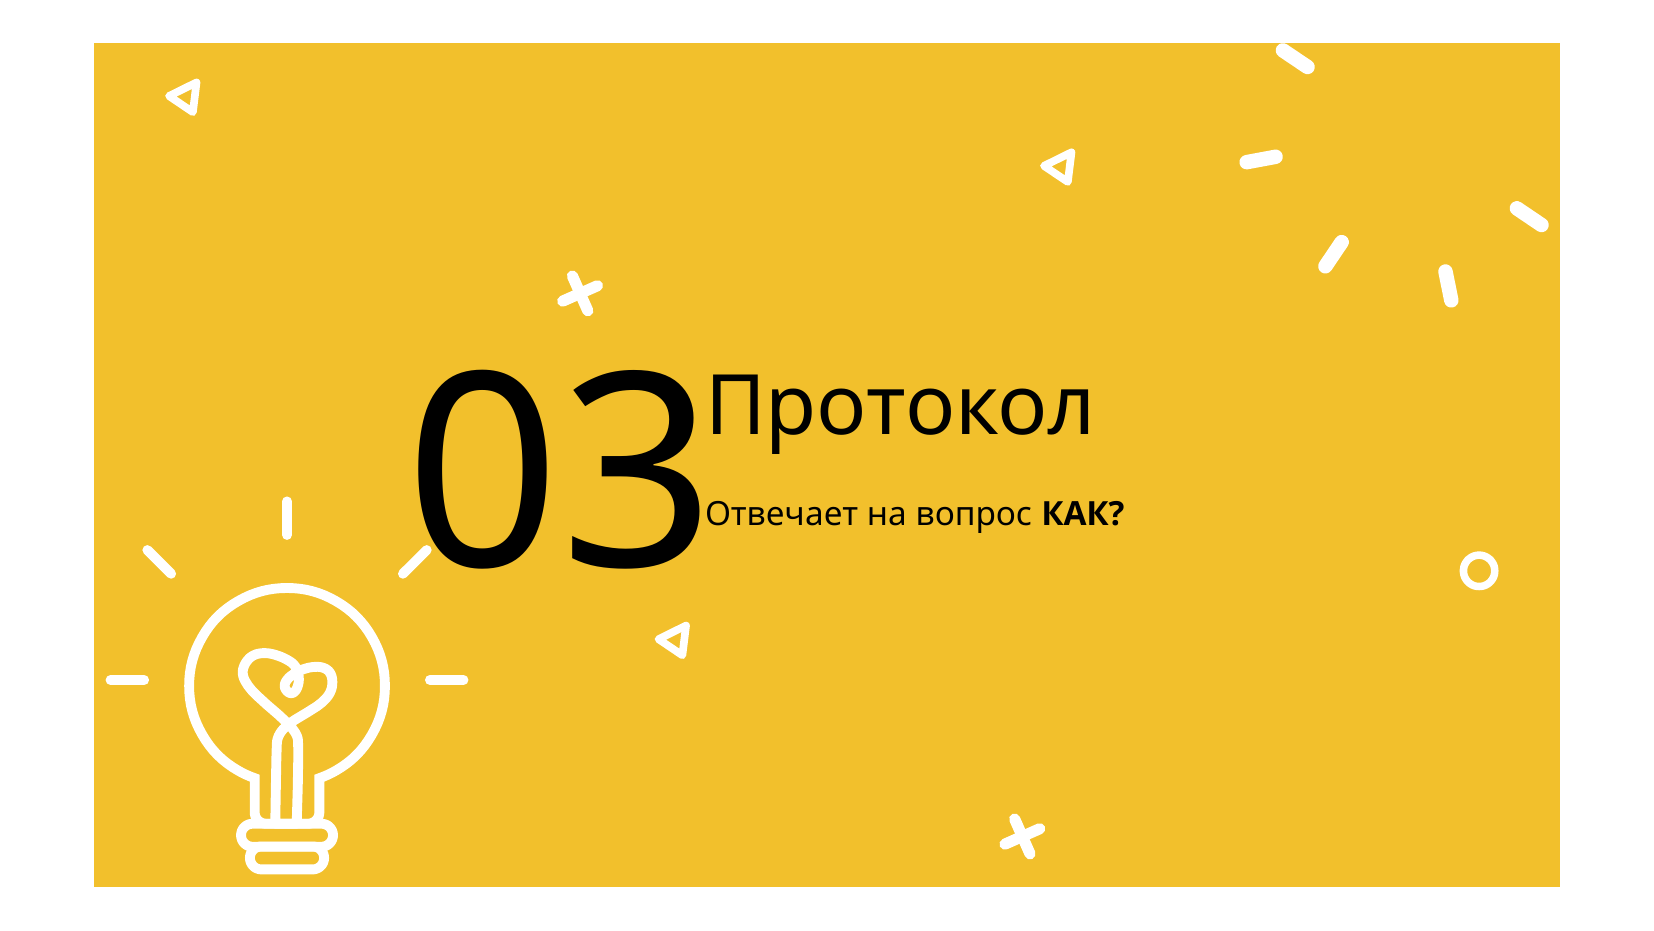

03
# Протокол
Отвечает на вопрос КАК?